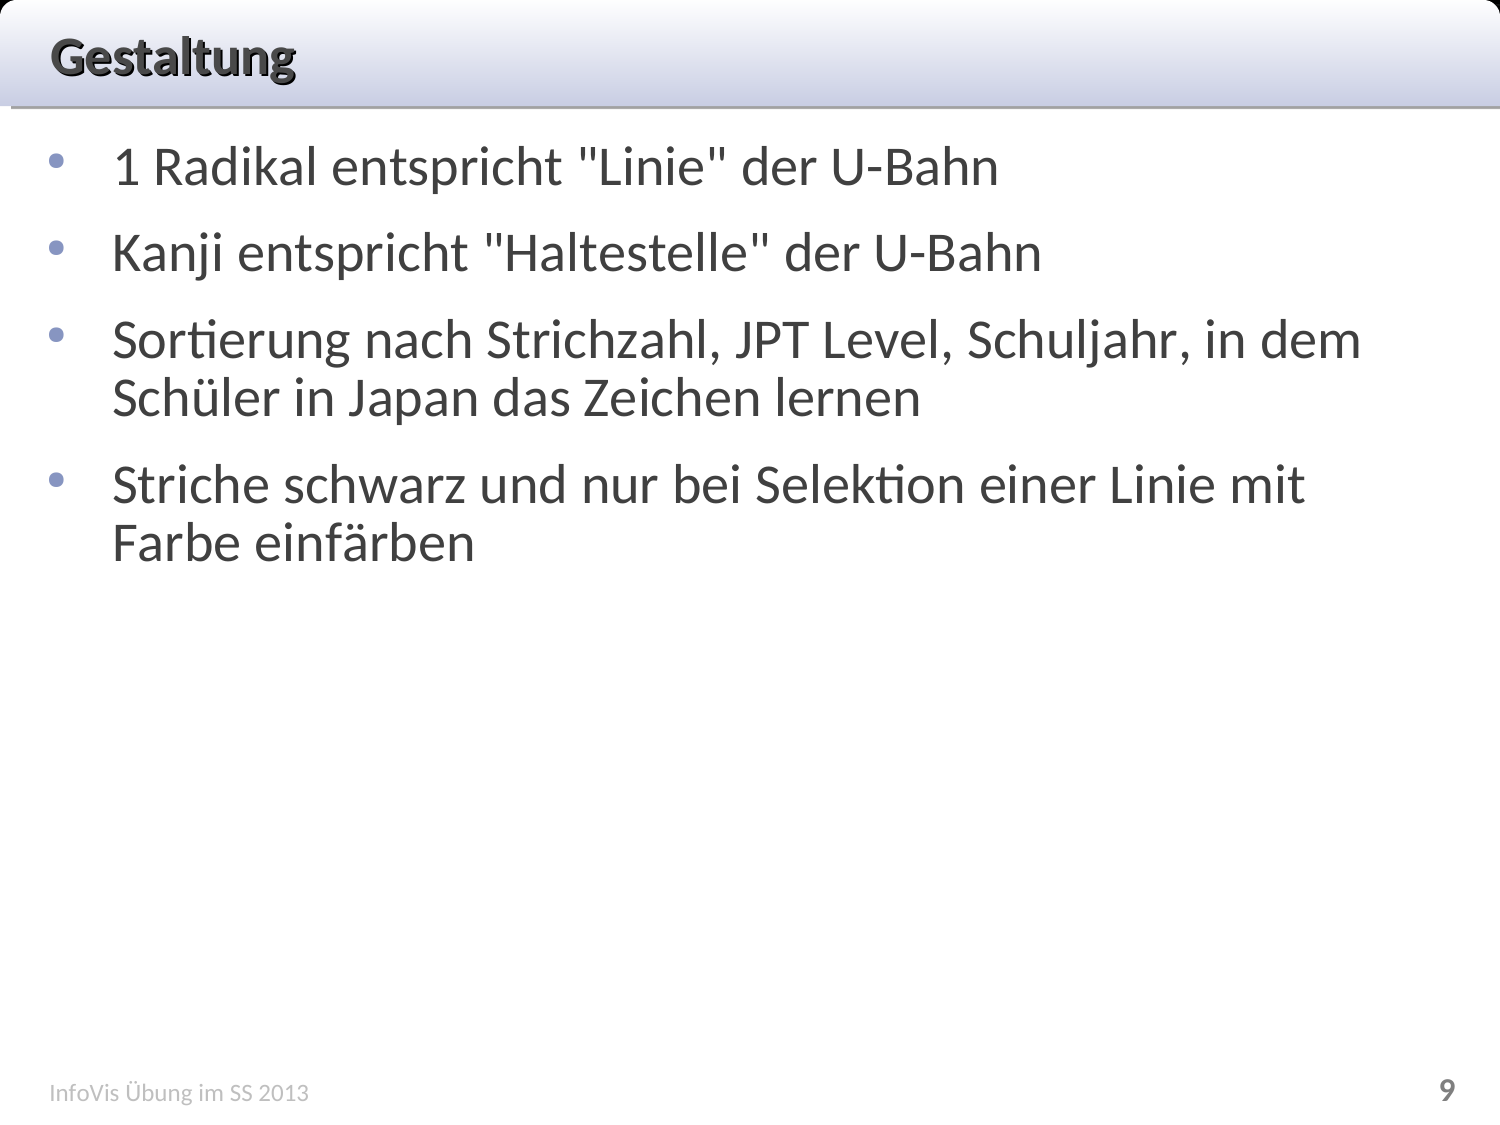

Gestaltung
1 Radikal entspricht "Linie" der U-Bahn
Kanji entspricht "Haltestelle" der U-Bahn
Sortierung nach Strichzahl, JPT Level, Schuljahr, in dem Schüler in Japan das Zeichen lernen
Striche schwarz und nur bei Selektion einer Linie mit Farbe einfärben